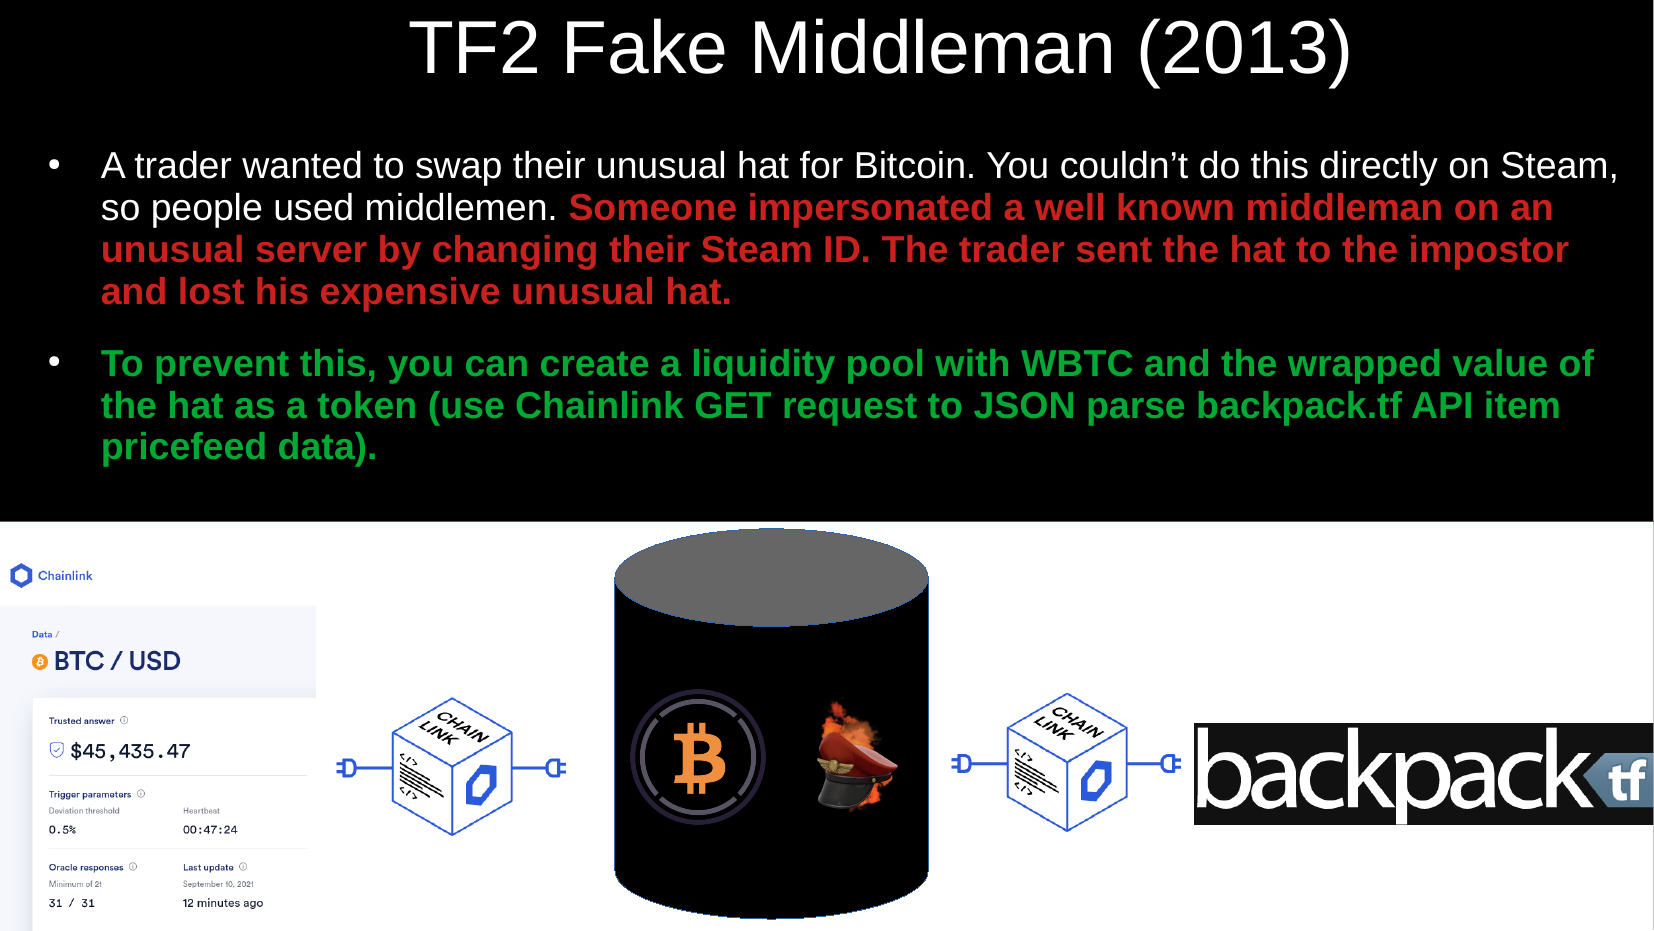

# TF2 Fake Middleman (2013)
A trader wanted to swap their unusual hat for Bitcoin. You couldn’t do this directly on Steam, so people used middlemen. Someone impersonated a well known middleman on an unusual server by changing their Steam ID. The trader sent the hat to the impostor and lost his expensive unusual hat.
To prevent this, you can create a liquidity pool with WBTC and the wrapped value of the hat as a token (use Chainlink GET request to JSON parse backpack.tf API item pricefeed data).